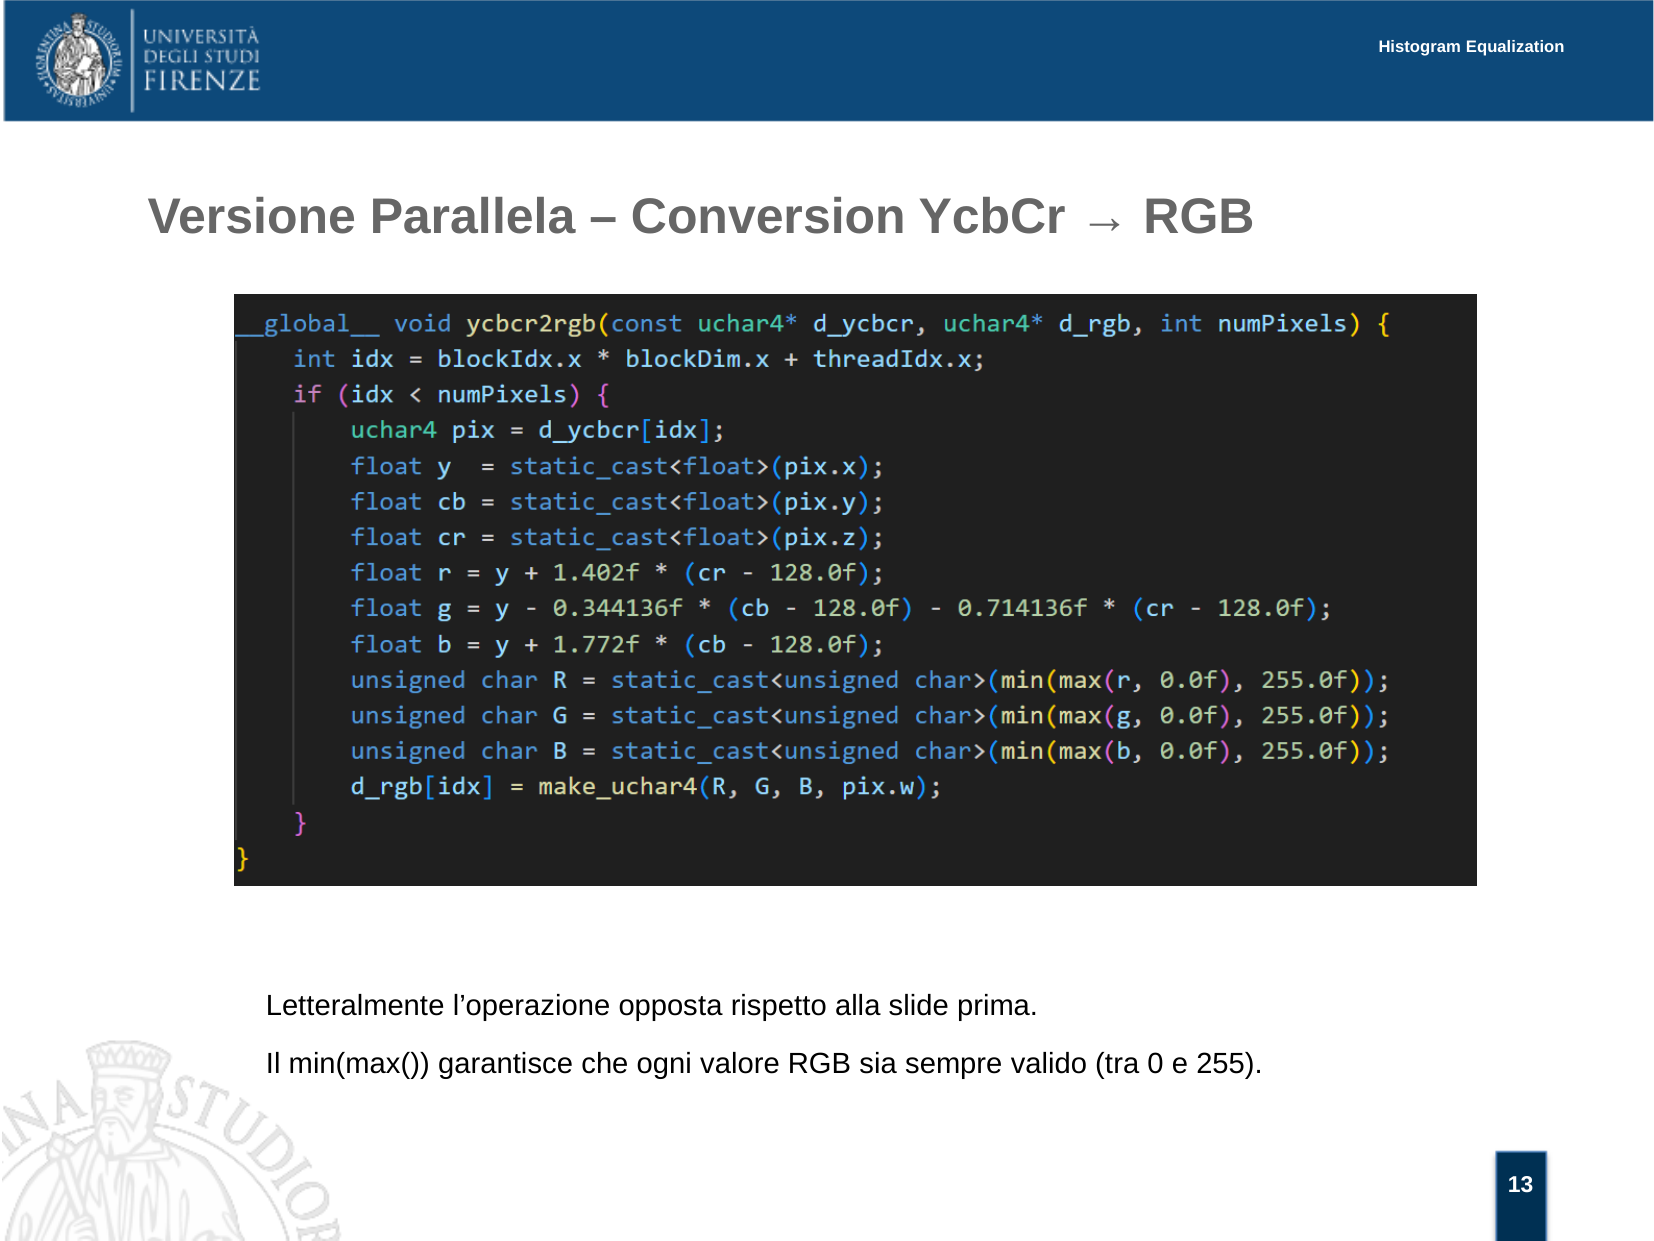

Histogram Equalization
Versione Parallela – Conversion YcbCr → RGB
Letteralmente l’operazione opposta rispetto alla slide prima.
Il min(max()) garantisce che ogni valore RGB sia sempre valido (tra 0 e 255).
13